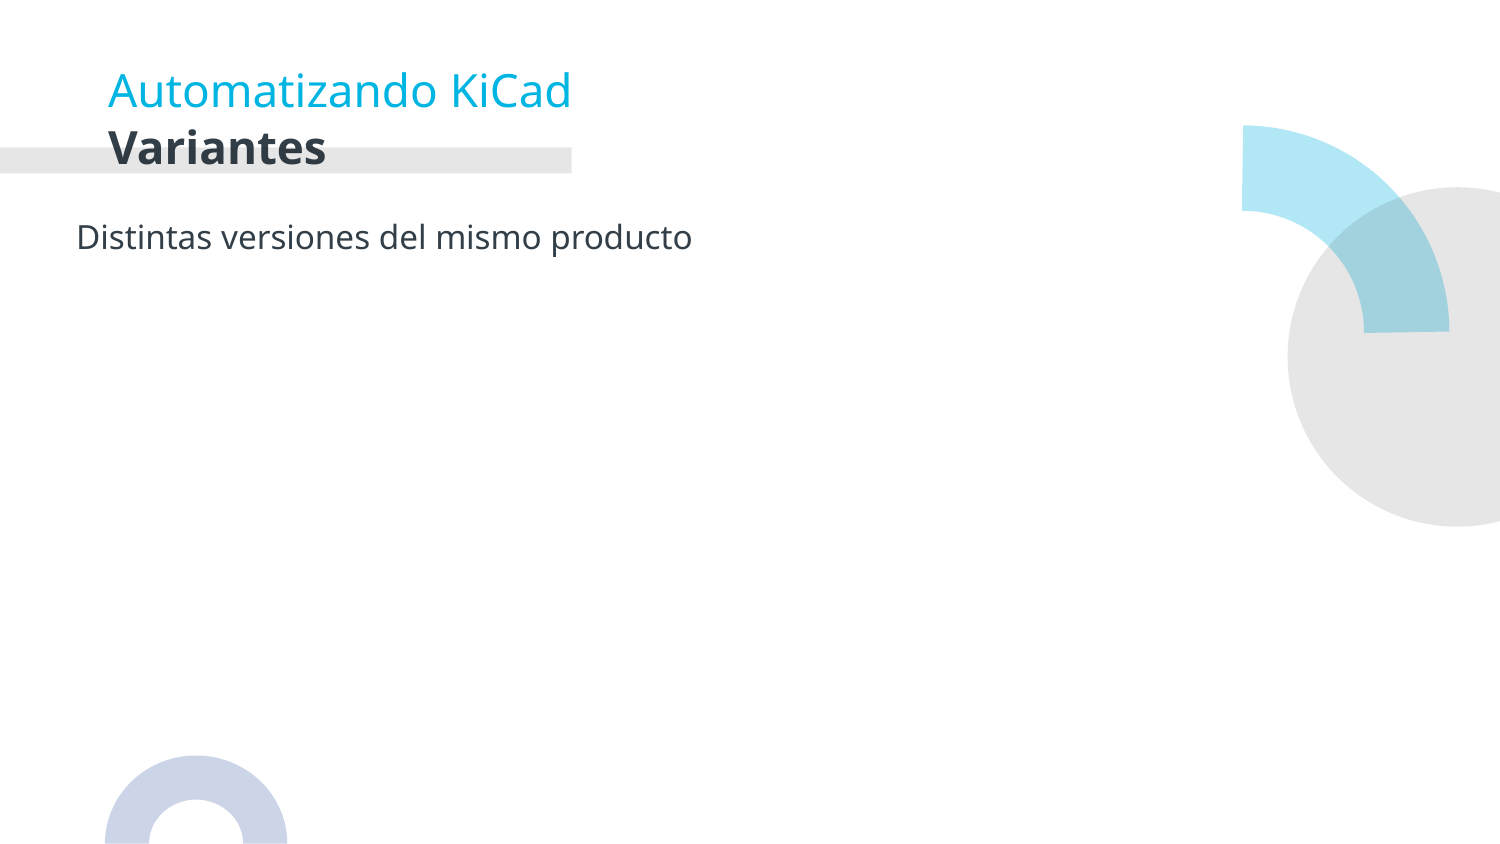

Automatizando KiCad
Variantes
Distintas versiones del mismo producto